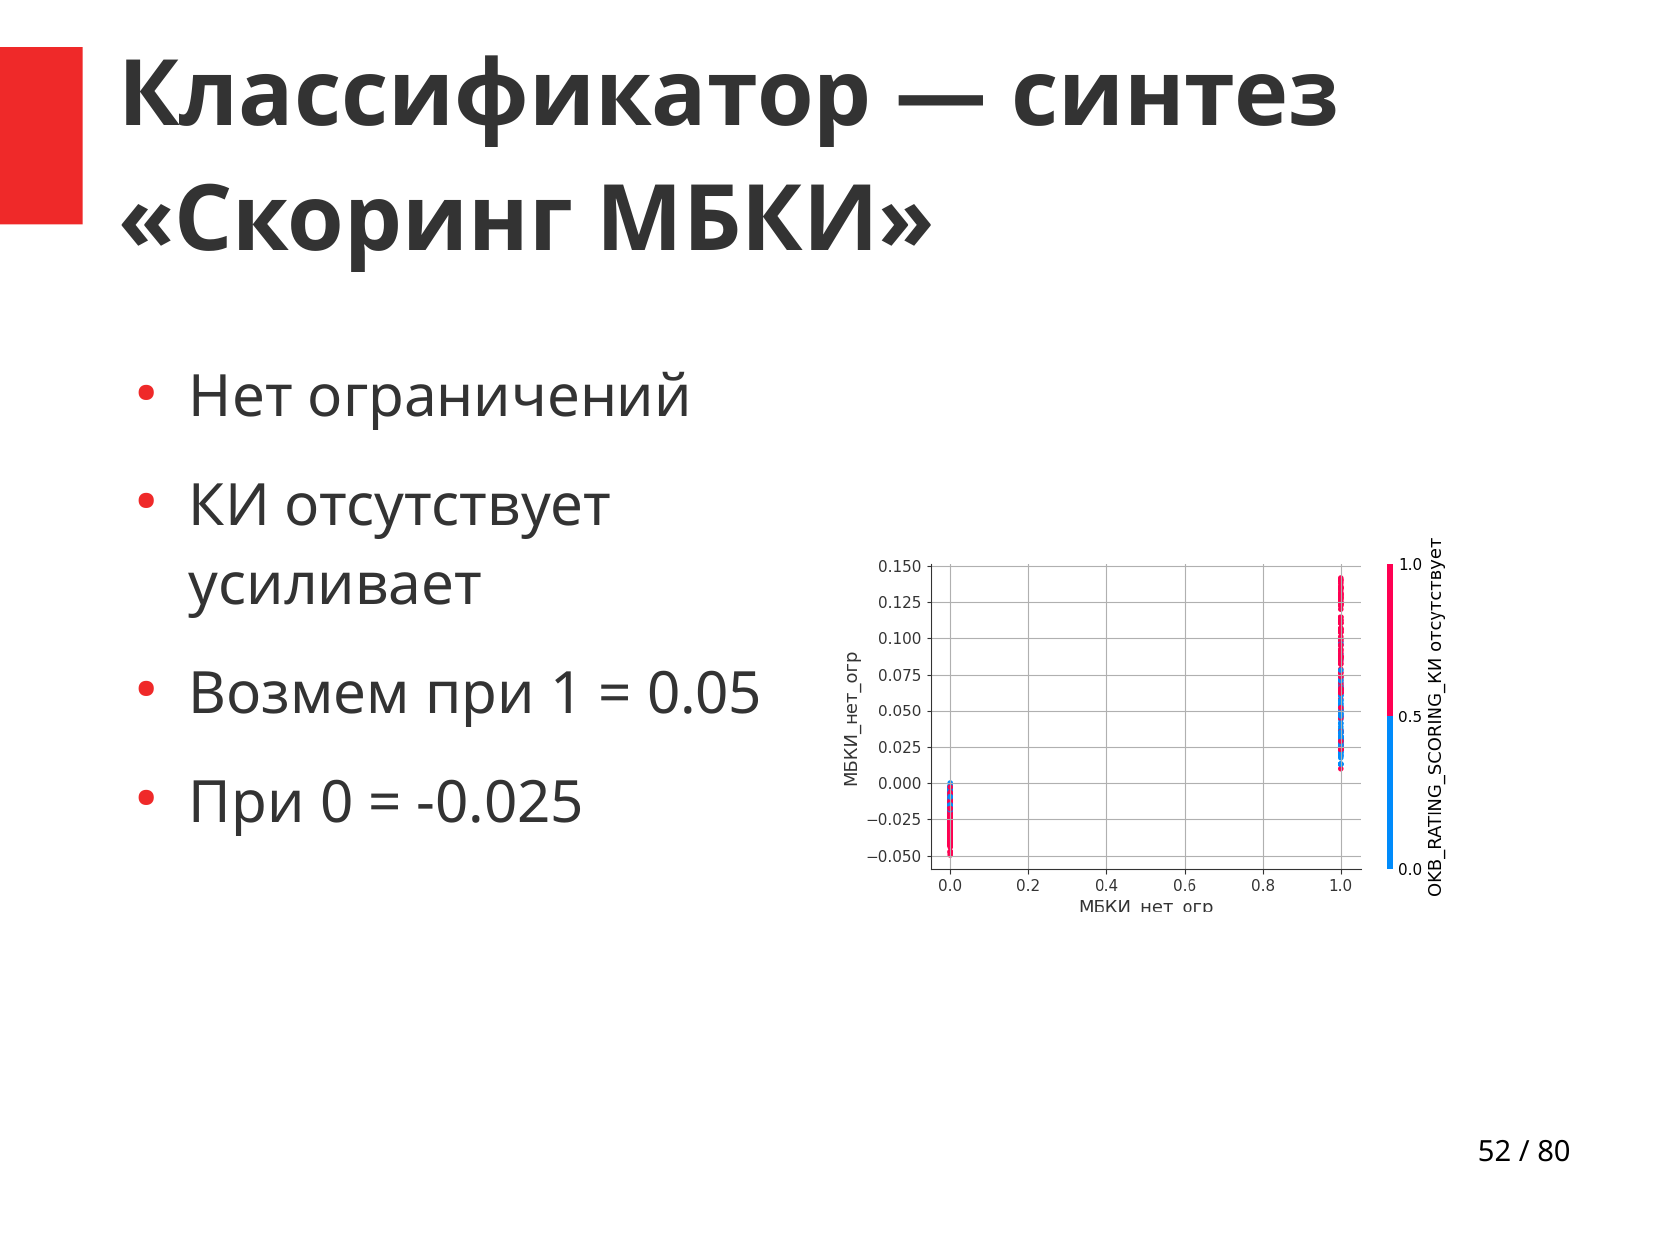

# Классификатор — синтез «Скоринг МБКИ»
Нет ограничений
КИ отсутствует усиливает
Возмем при 1 = 0.05
При 0 = -0.025
52